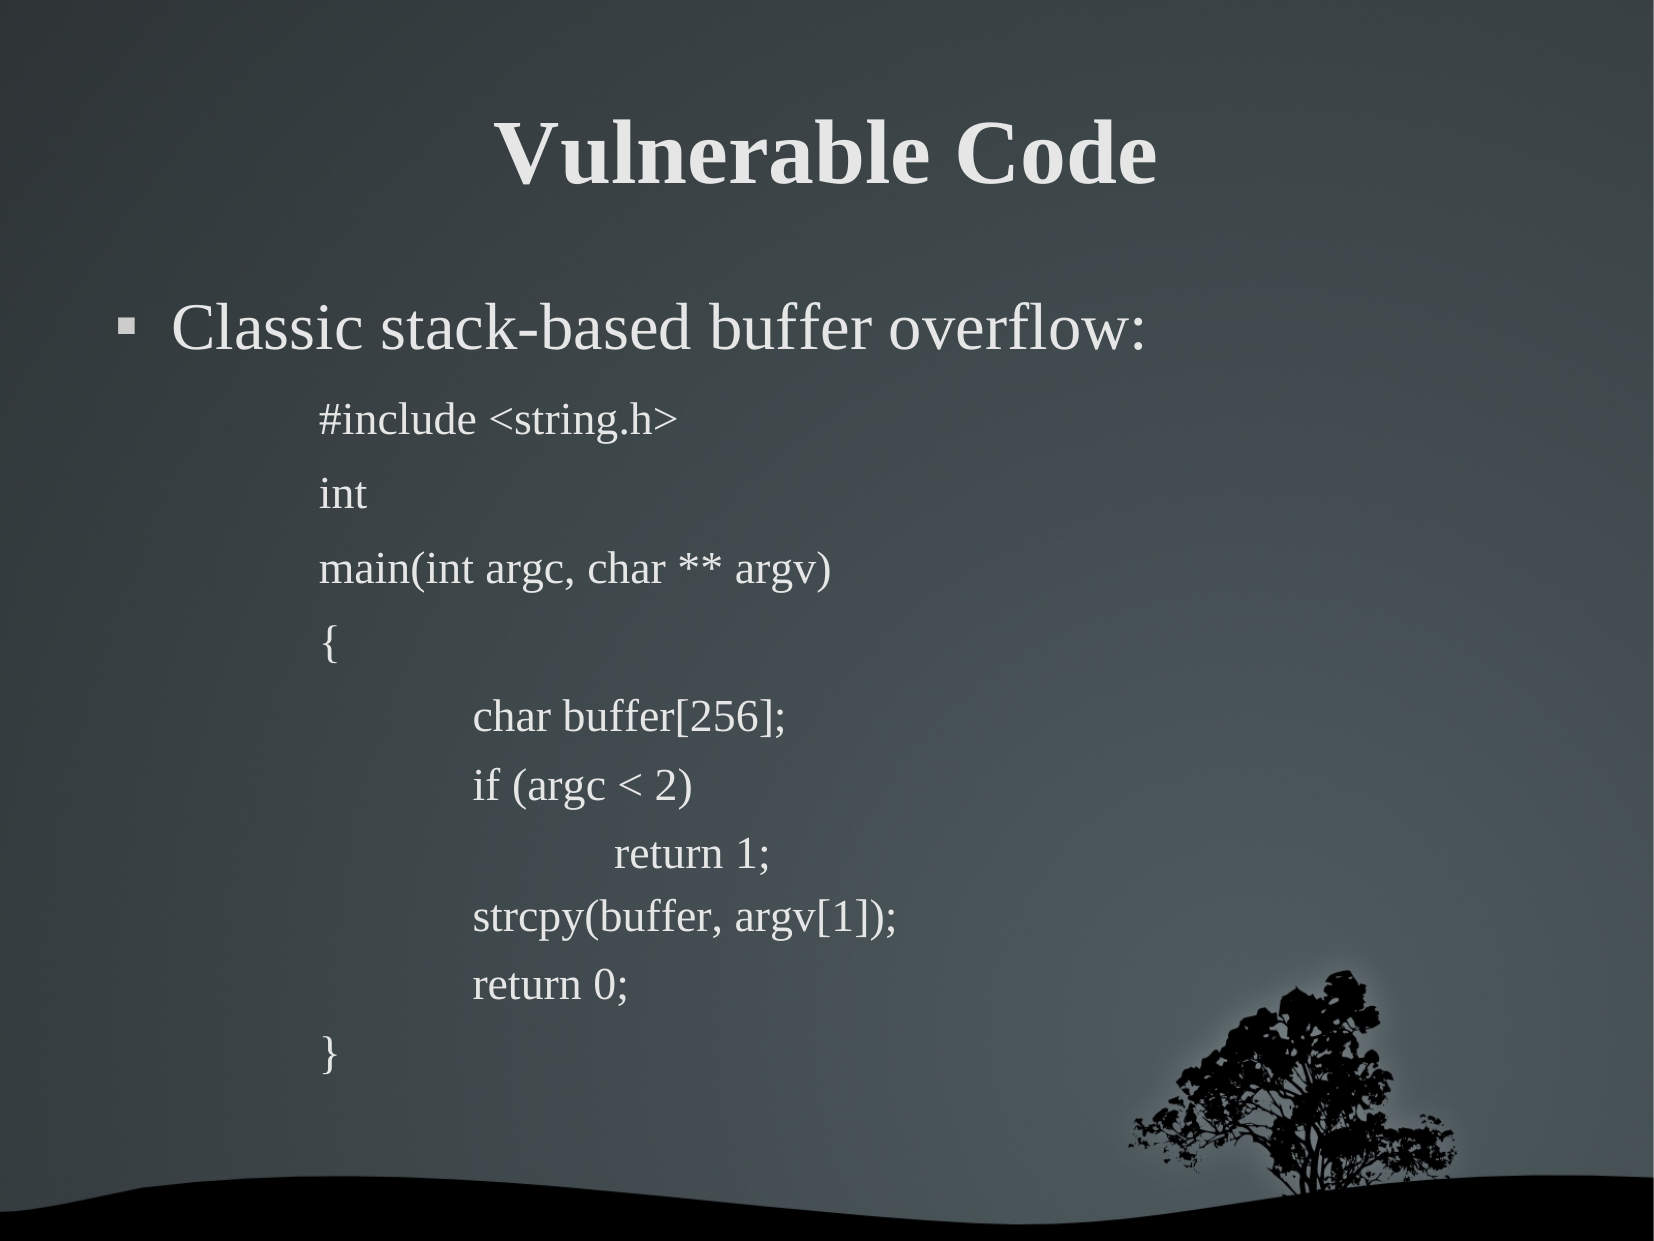

# Vulnerable Code
Classic stack-based buffer overflow:
#include <string.h>
int
main(int argc, char ** argv)
{
char buffer[256];
if (argc < 2)
return 1;
strcpy(buffer, argv[1]);
return 0;
}